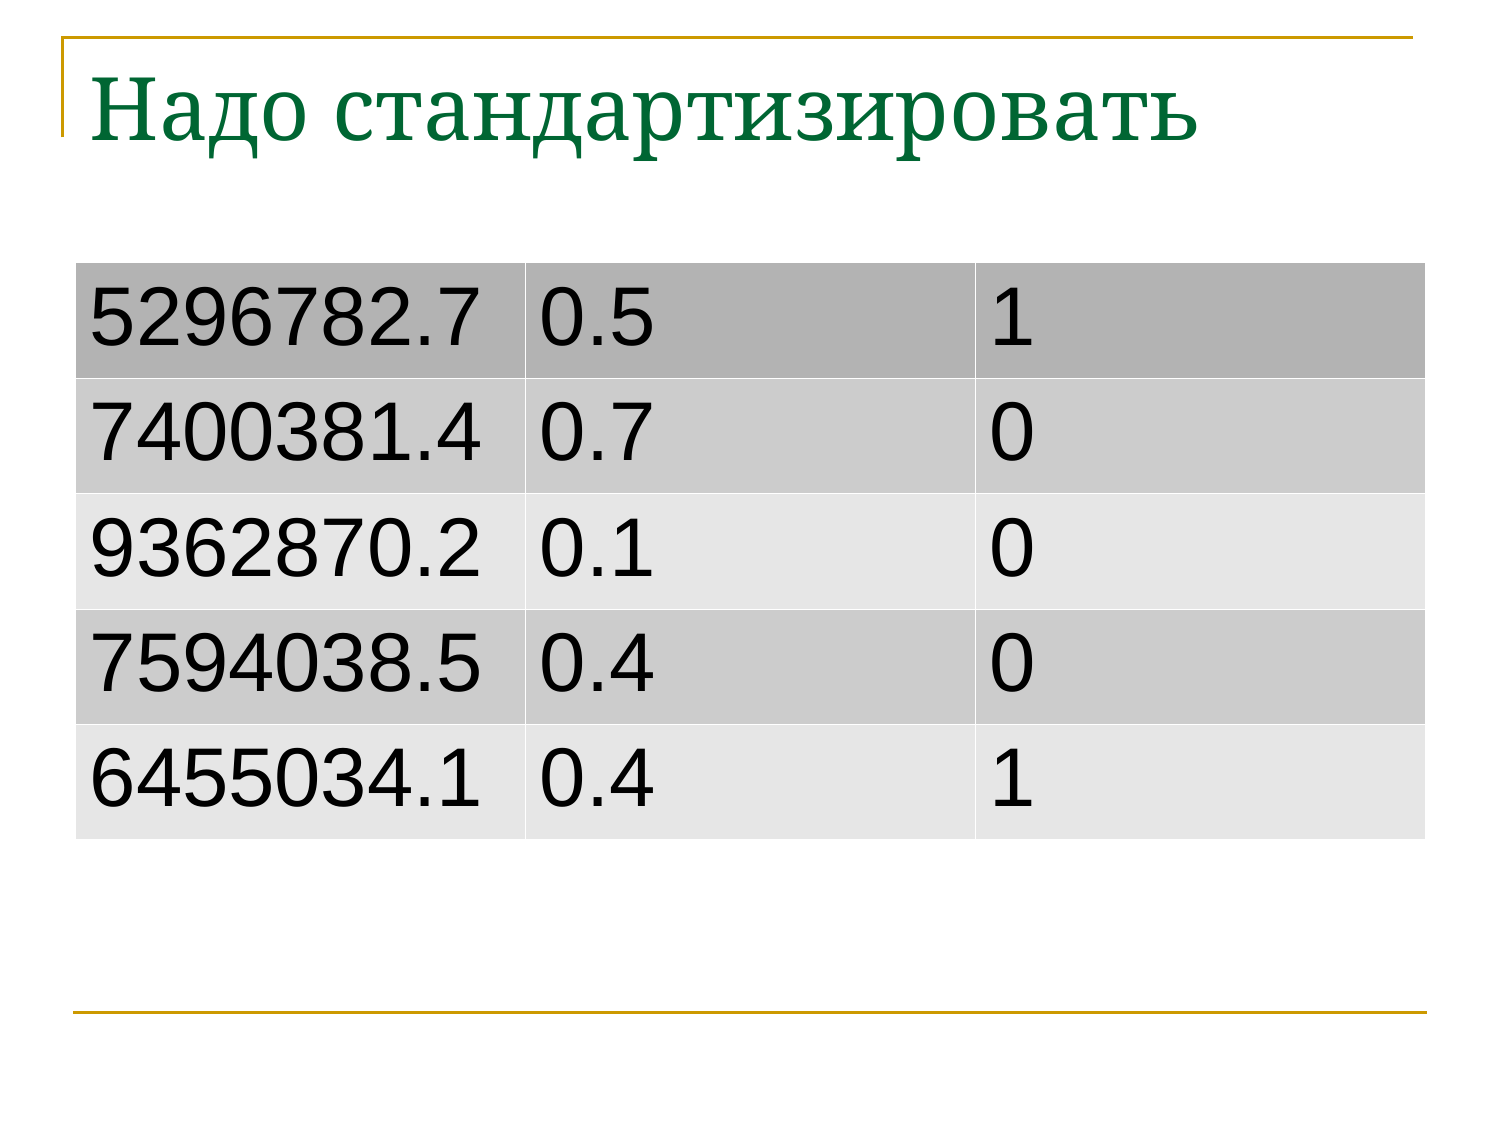

# Надо стандартизировать
| 5296782.7 | 0.5 | 1 |
| --- | --- | --- |
| 7400381.4 | 0.7 | 0 |
| 9362870.2 | 0.1 | 0 |
| 7594038.5 | 0.4 | 0 |
| 6455034.1 | 0.4 | 1 |